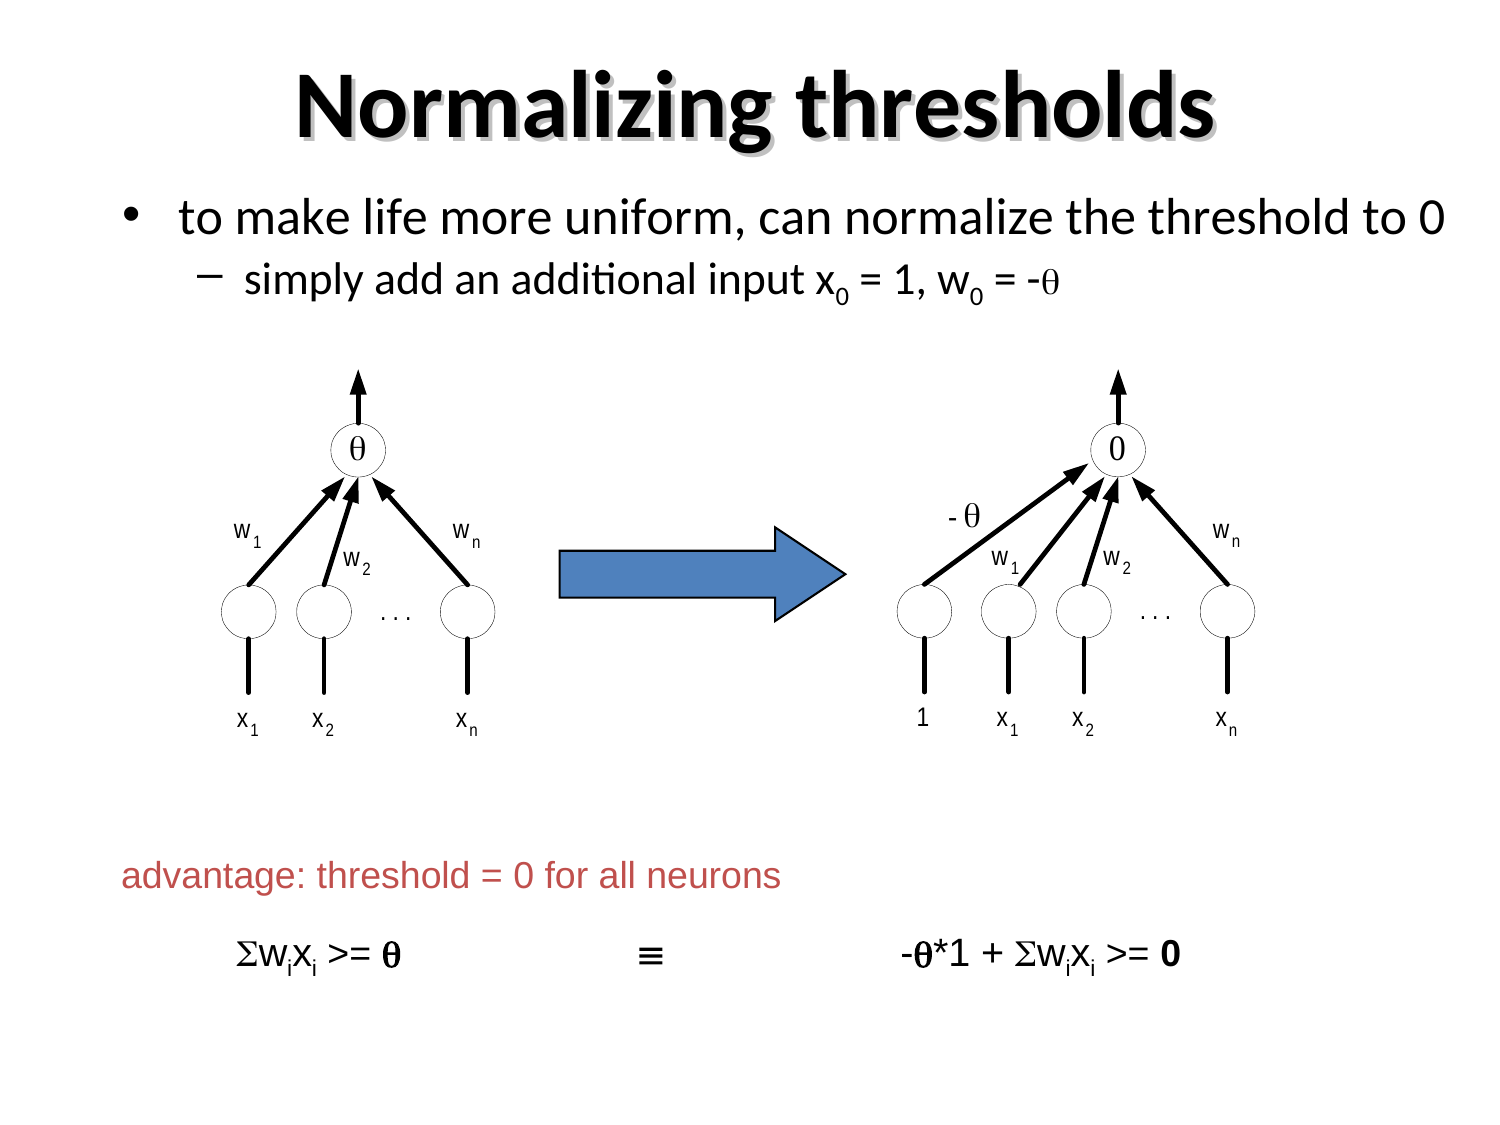

# Normalizing thresholds
to make life more uniform, can normalize the threshold to 0
simply add an additional input x0 = 1, w0 = -
advantage: threshold = 0 for all neurons
	wixi >=  	 	-*1 + wixi >= 0